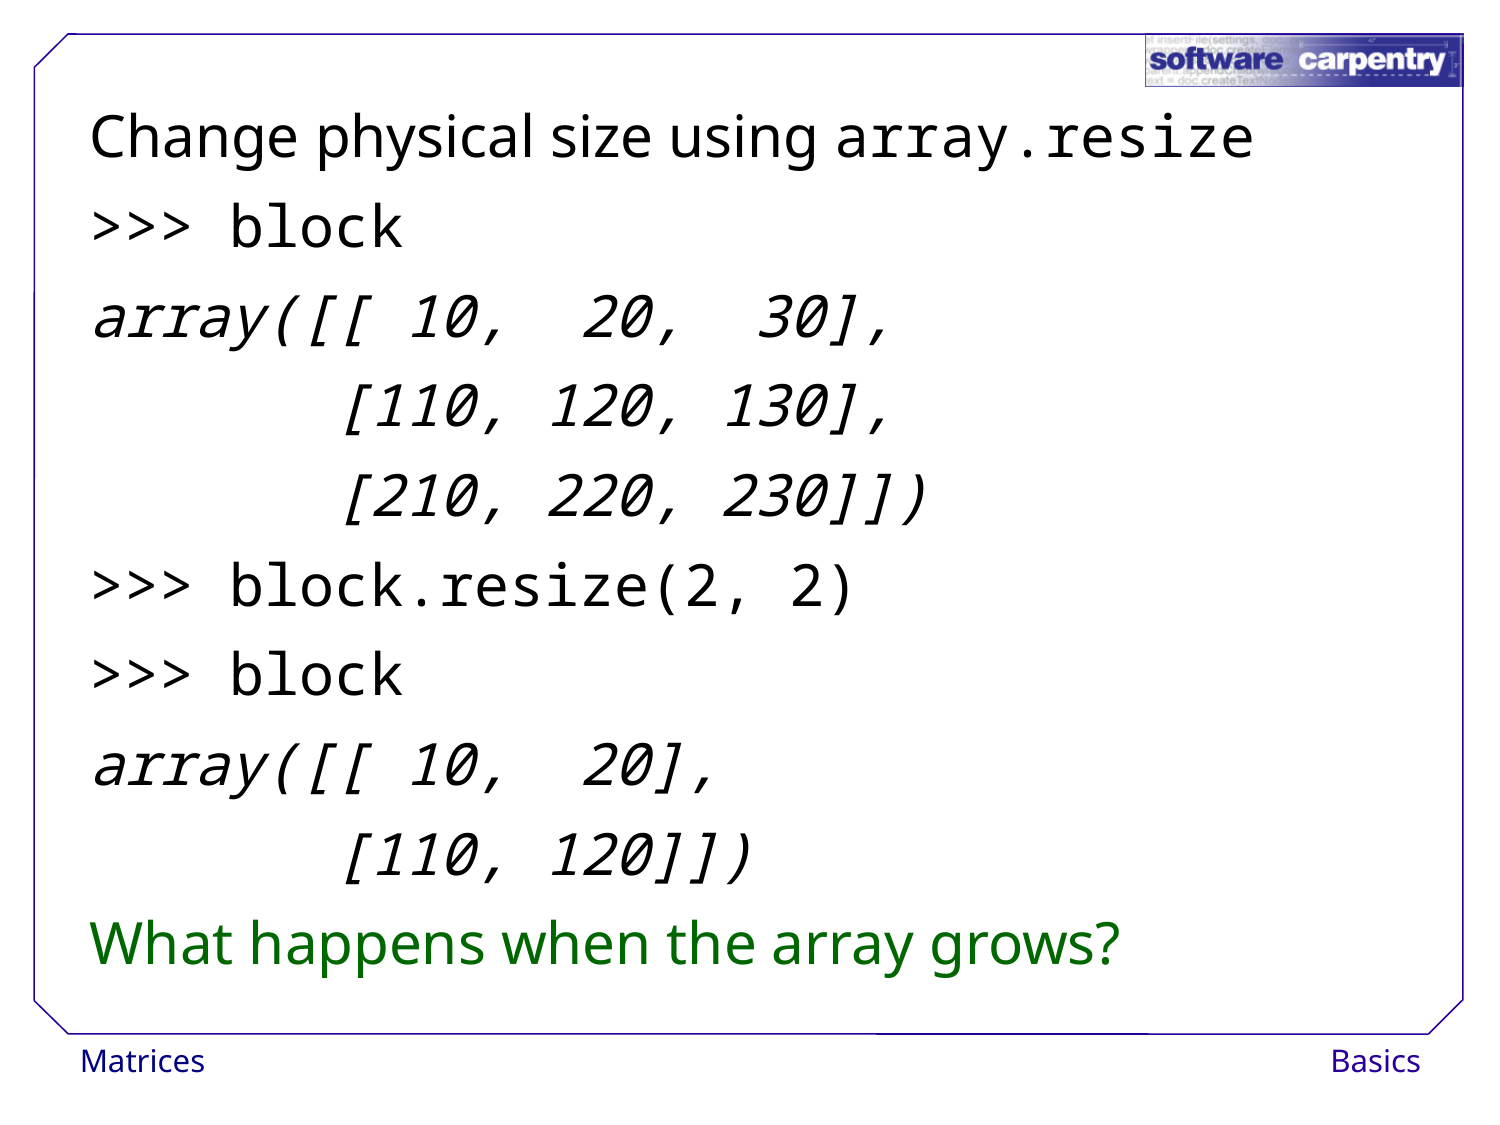

# Change physical size using array.resize
>>> block
array([[ 10, 20, 30],
 [110, 120, 130],
 [210, 220, 230]])
>>> block.resize(2, 2)
>>> block
array([[ 10, 20],
 [110, 120]])
What happens when the array grows?